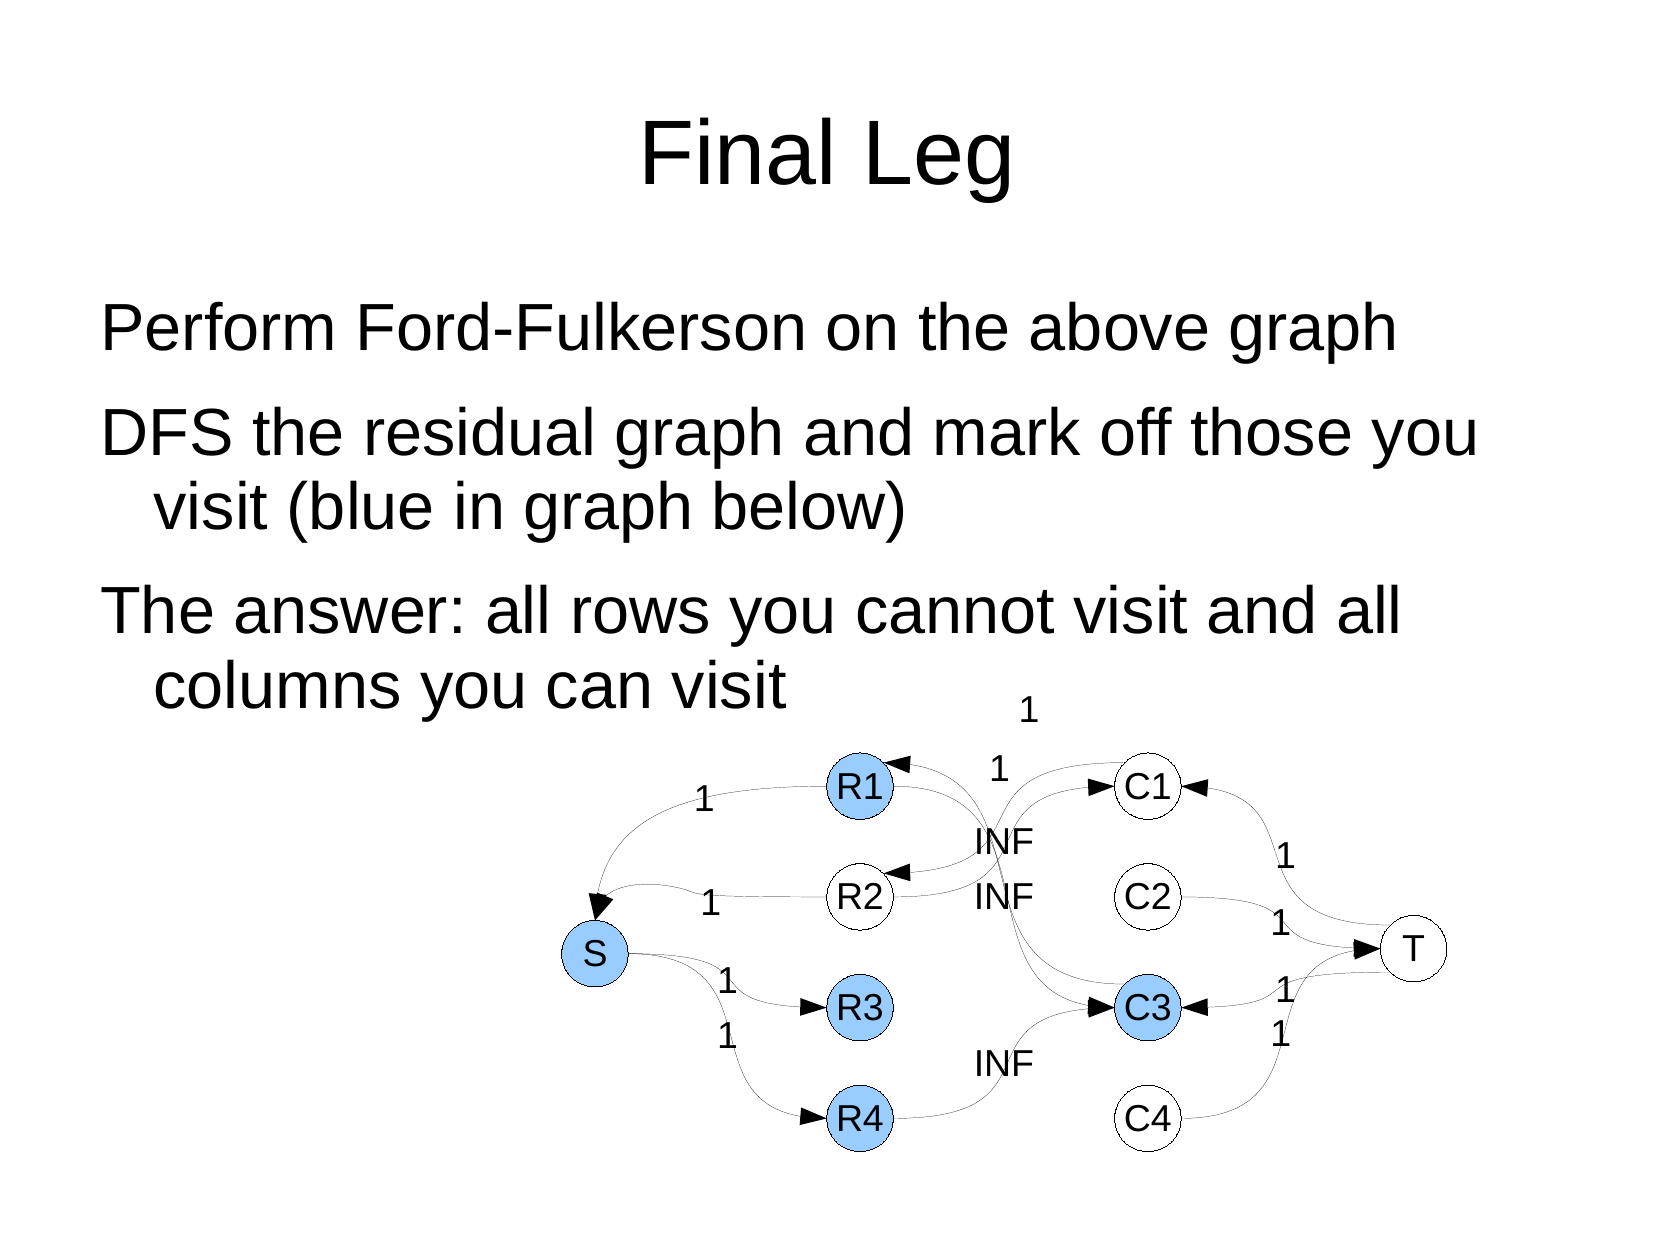

# Final Leg
Perform Ford-Fulkerson on the above graph
DFS the residual graph and mark off those you visit (blue in graph below)
The answer: all rows you cannot visit and all columns you can visit
1
1
R1
C1
1
R2
C2
T
S
R3
C3
R4
C4